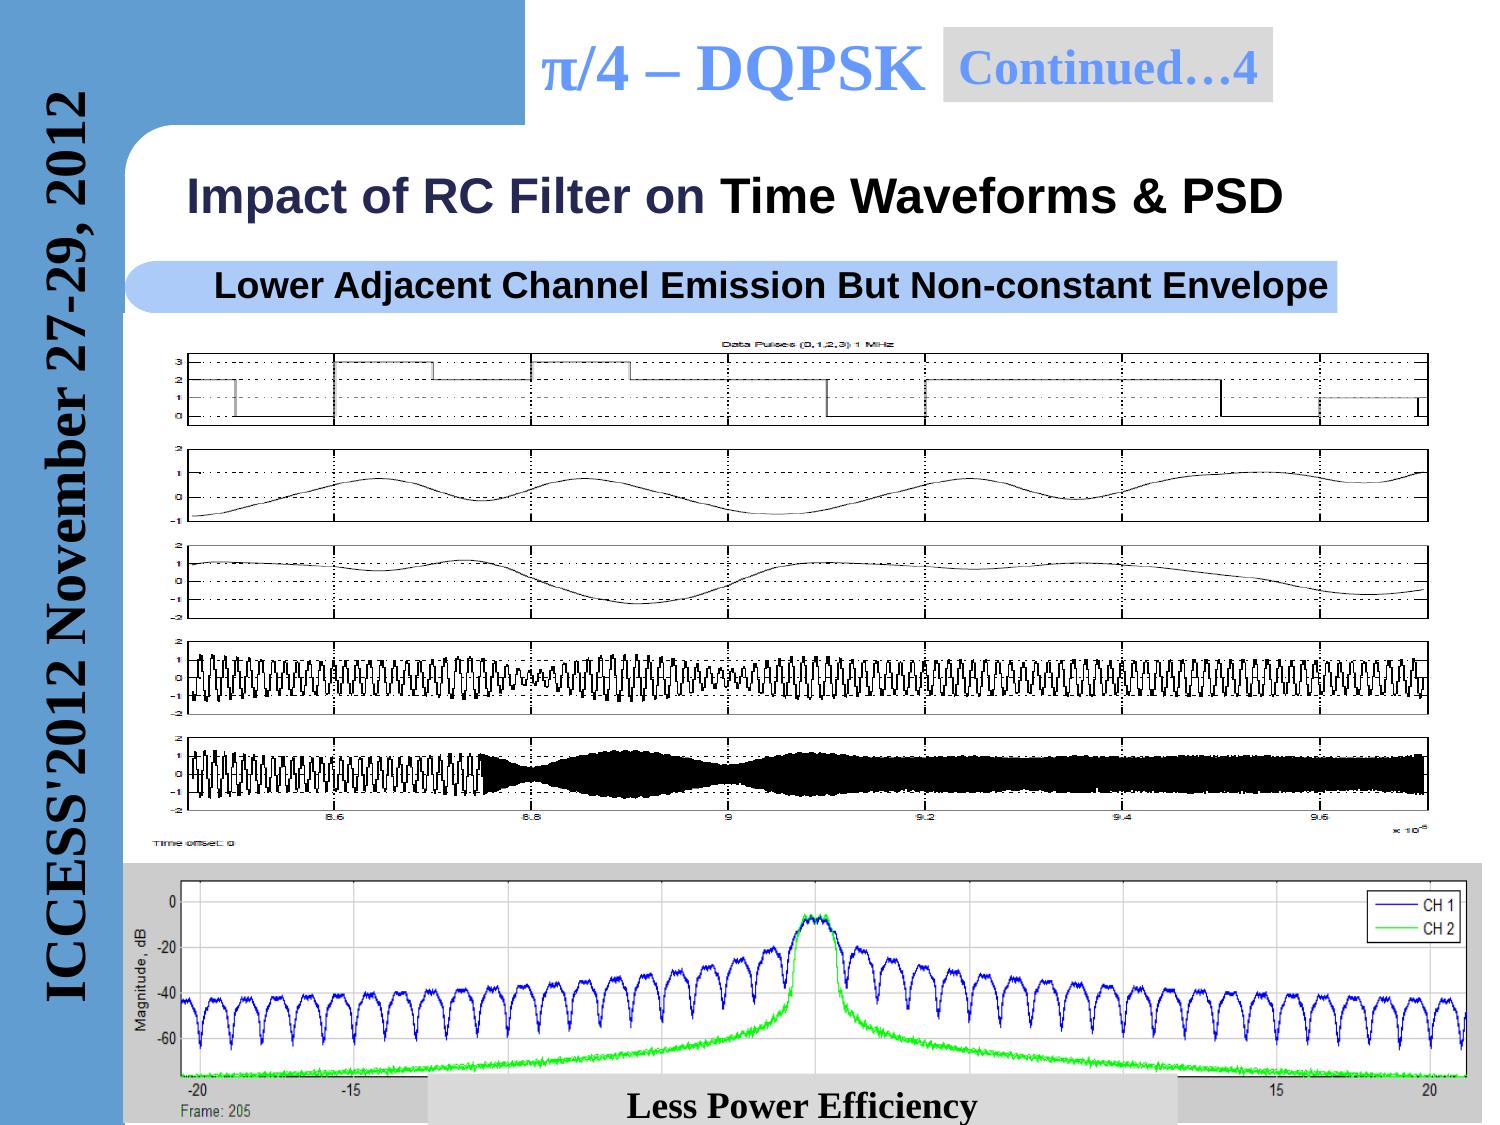

π/4 – DQPSK
Continued…4
# Impact of RC Filter on Time Waveforms & PSD
Lower Adjacent Channel Emission But Non-constant Envelope
Less Power Efficiency